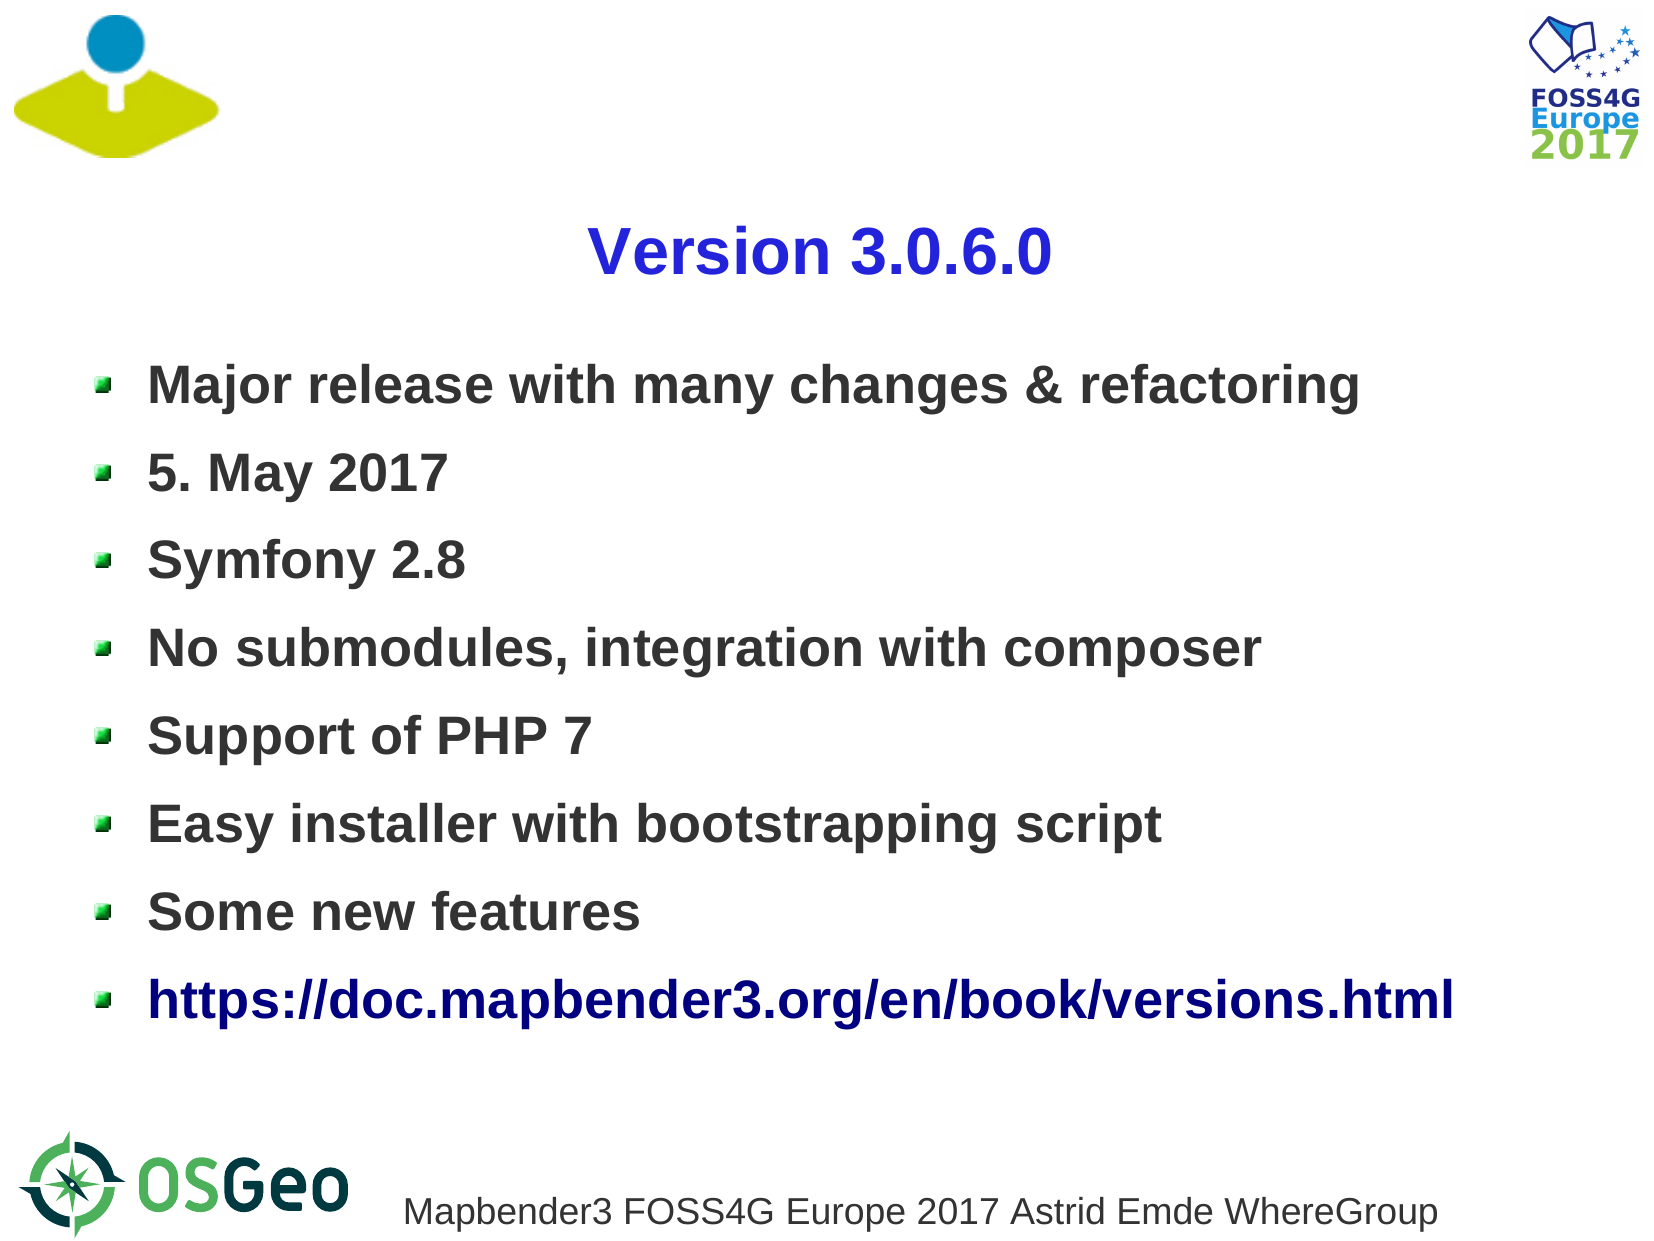

# Version 3.0.6.0
Major release with many changes & refactoring
5. May 2017
Symfony 2.8
No submodules, integration with composer
Support of PHP 7
Easy installer with bootstrapping script
Some new features
https://doc.mapbender3.org/en/book/versions.html